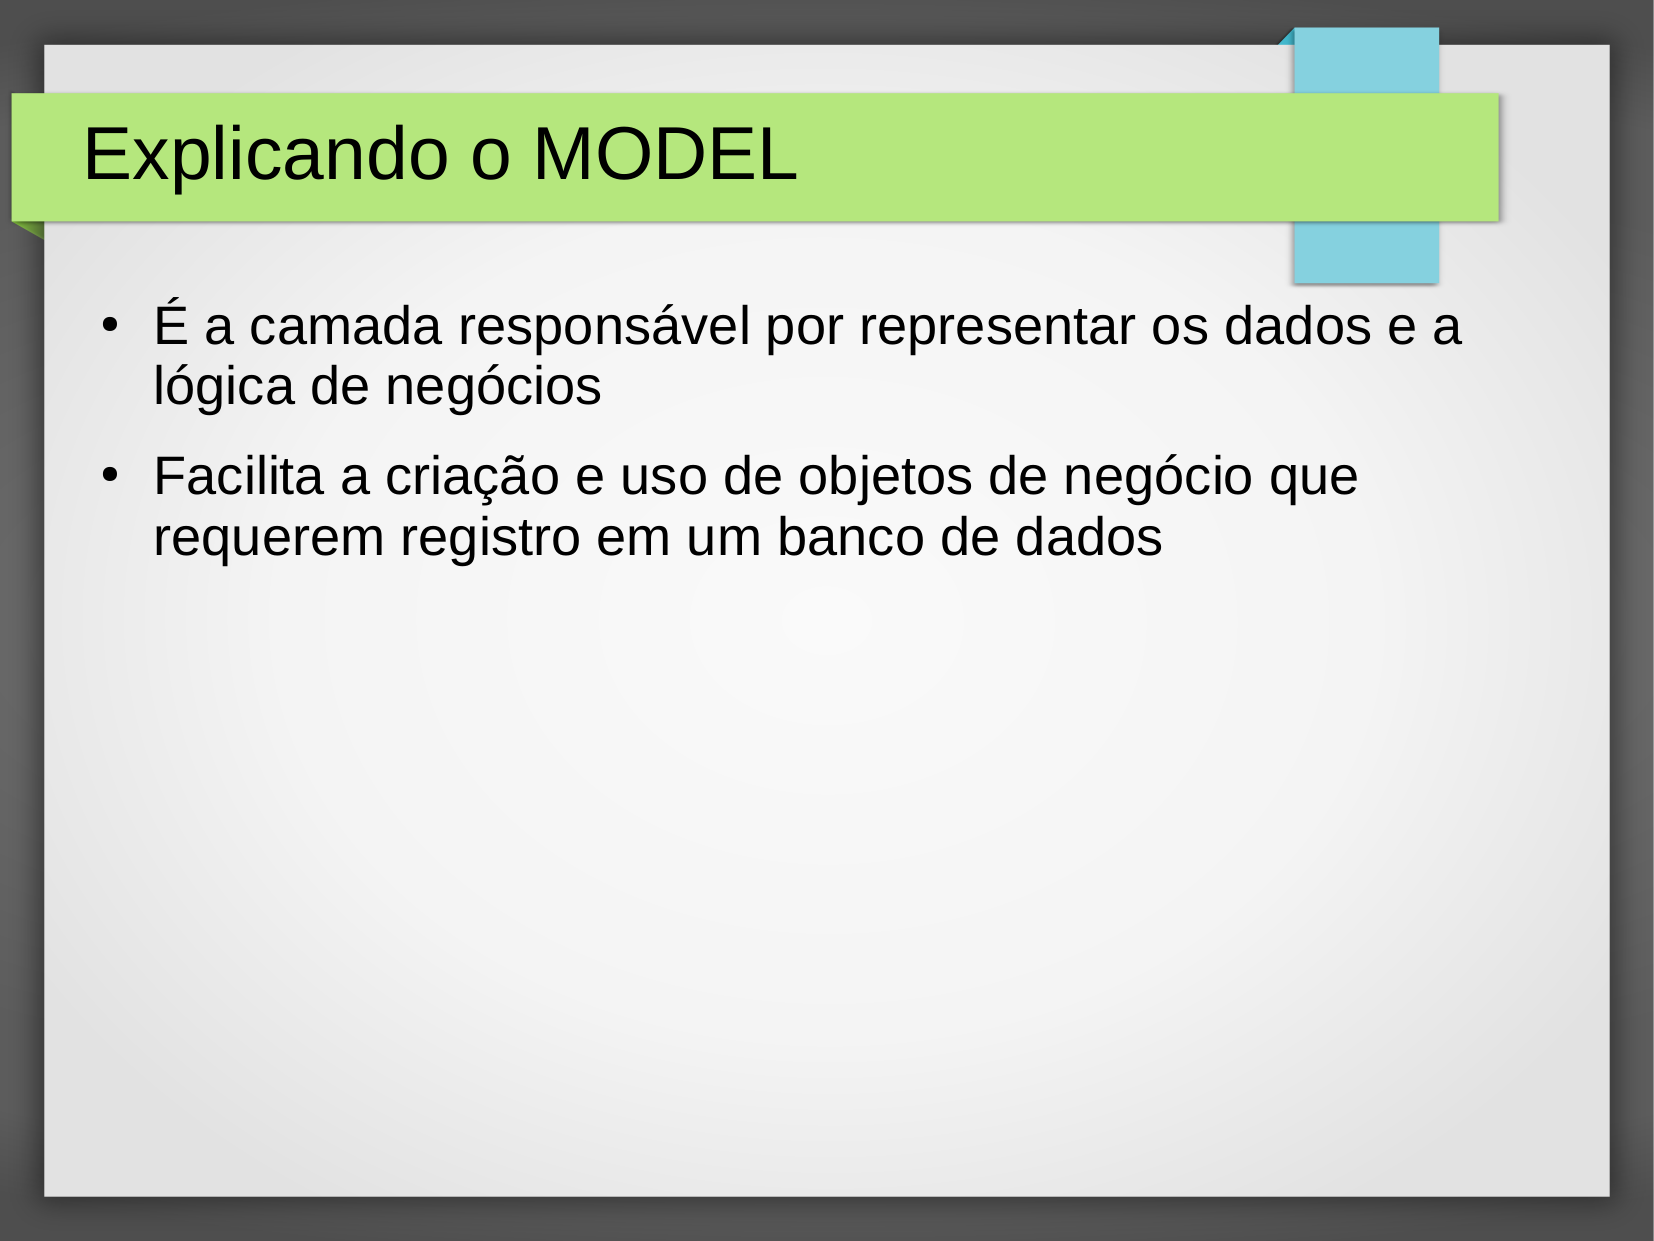

# Explicando o MODEL
É a camada responsável por representar os dados e a lógica de negócios
Facilita a criação e uso de objetos de negócio que requerem registro em um banco de dados